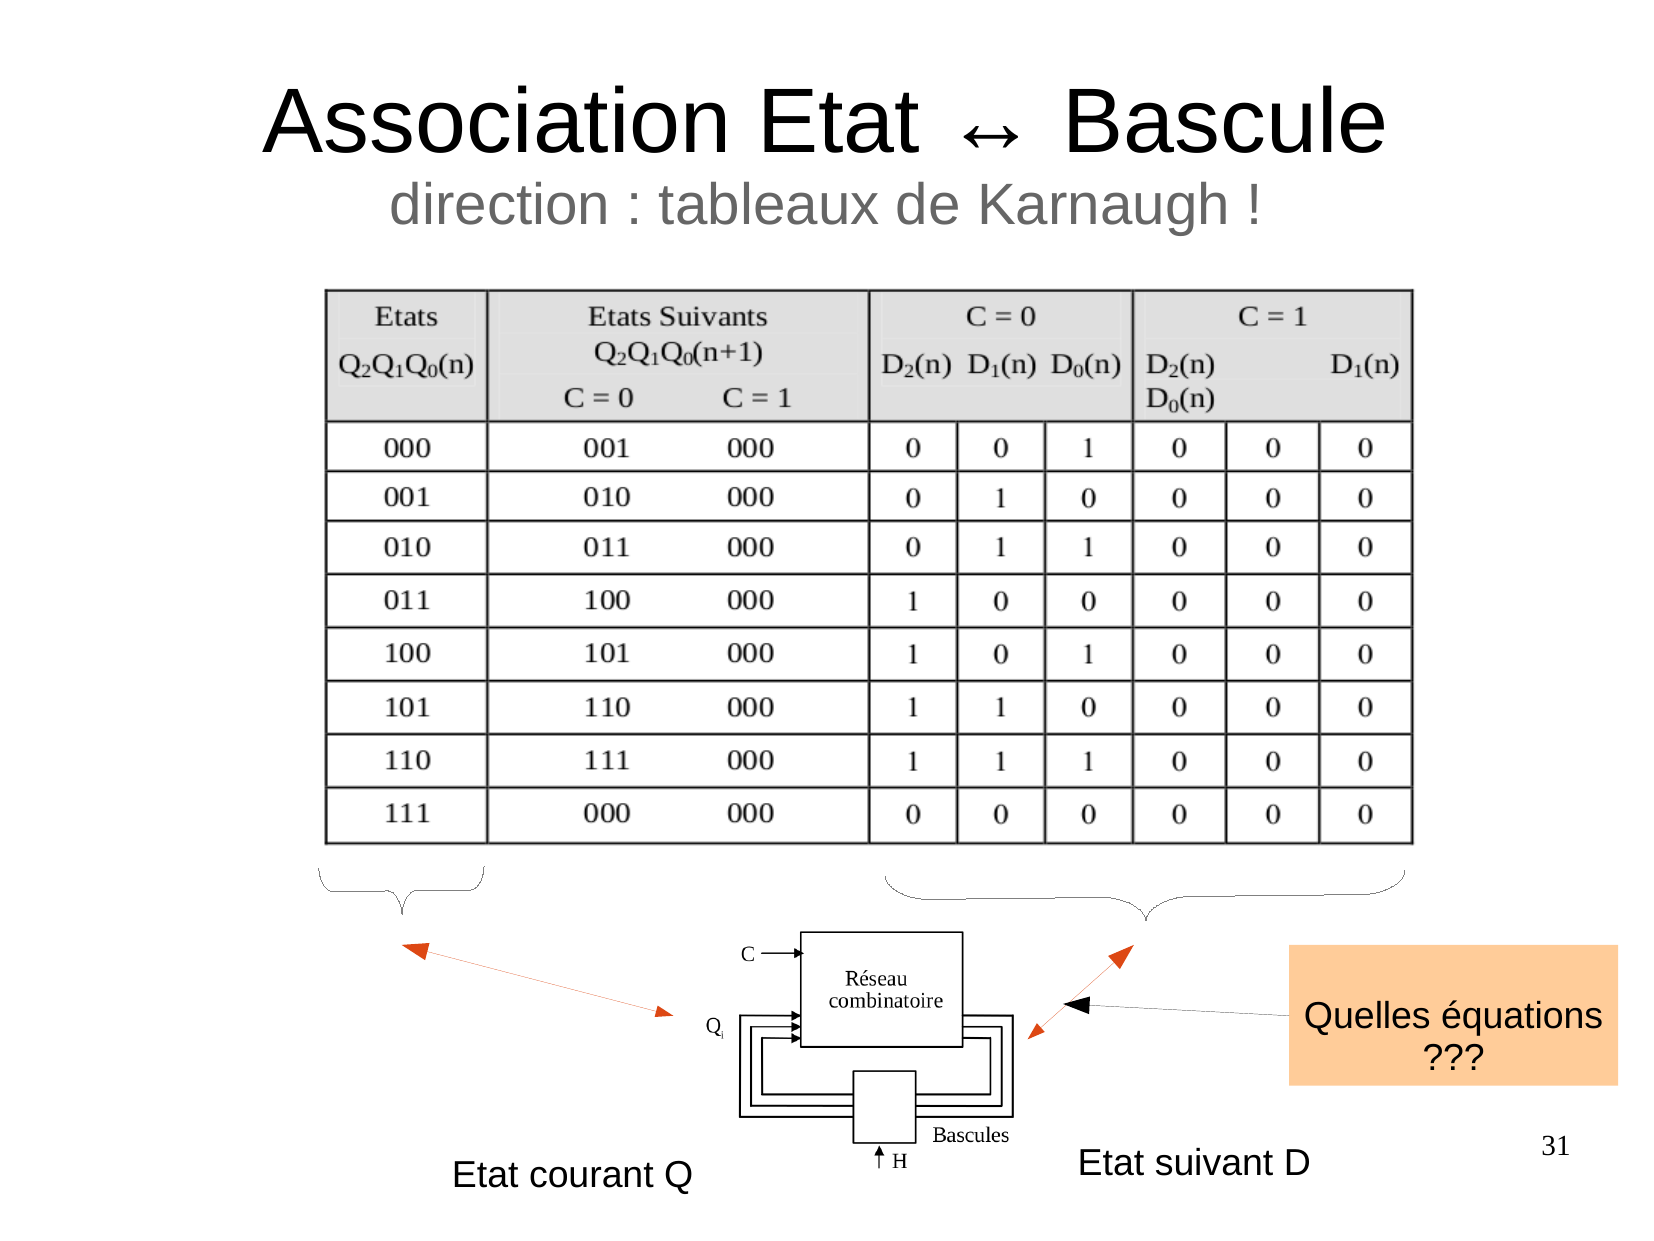

# Association Etat ↔ Bascule direction : tableaux de Karnaugh !
Quelles équations
???
UV 1.5
31
Etat suivant D
Etat courant Q